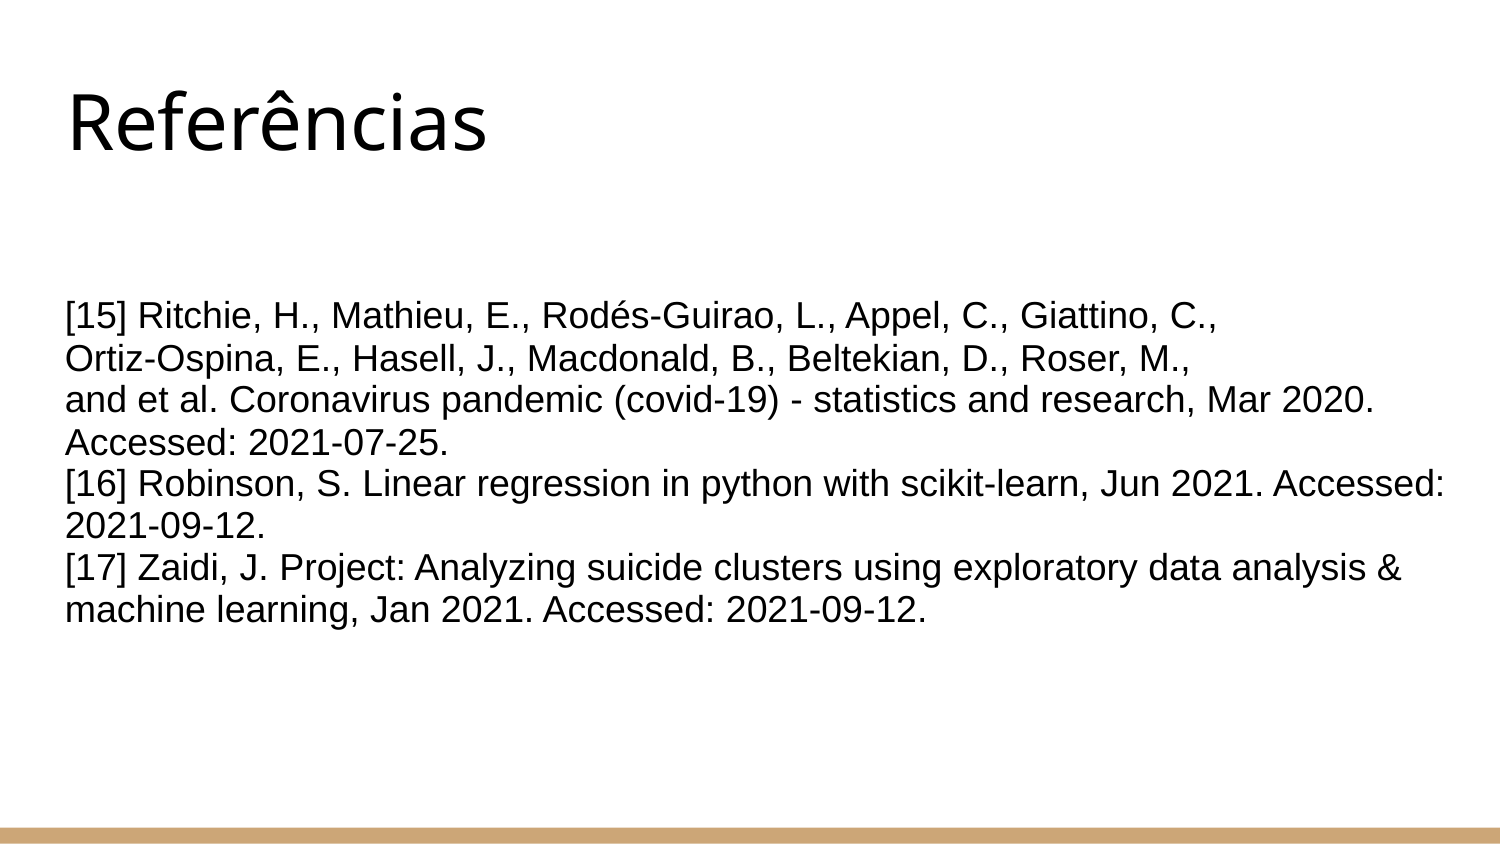

# Referências
[15] Ritchie, H., Mathieu, E., Rodés-Guirao, L., Appel, C., Giattino, C.,
Ortiz-Ospina, E., Hasell, J., Macdonald, B., Beltekian, D., Roser, M.,
and et al. Coronavirus pandemic (covid-19) - statistics and research, Mar 2020.
Accessed: 2021-07-25.
[16] Robinson, S. Linear regression in python with scikit-learn, Jun 2021. Accessed:
2021-09-12.
[17] Zaidi, J. Project: Analyzing suicide clusters using exploratory data analysis &
machine learning, Jan 2021. Accessed: 2021-09-12.